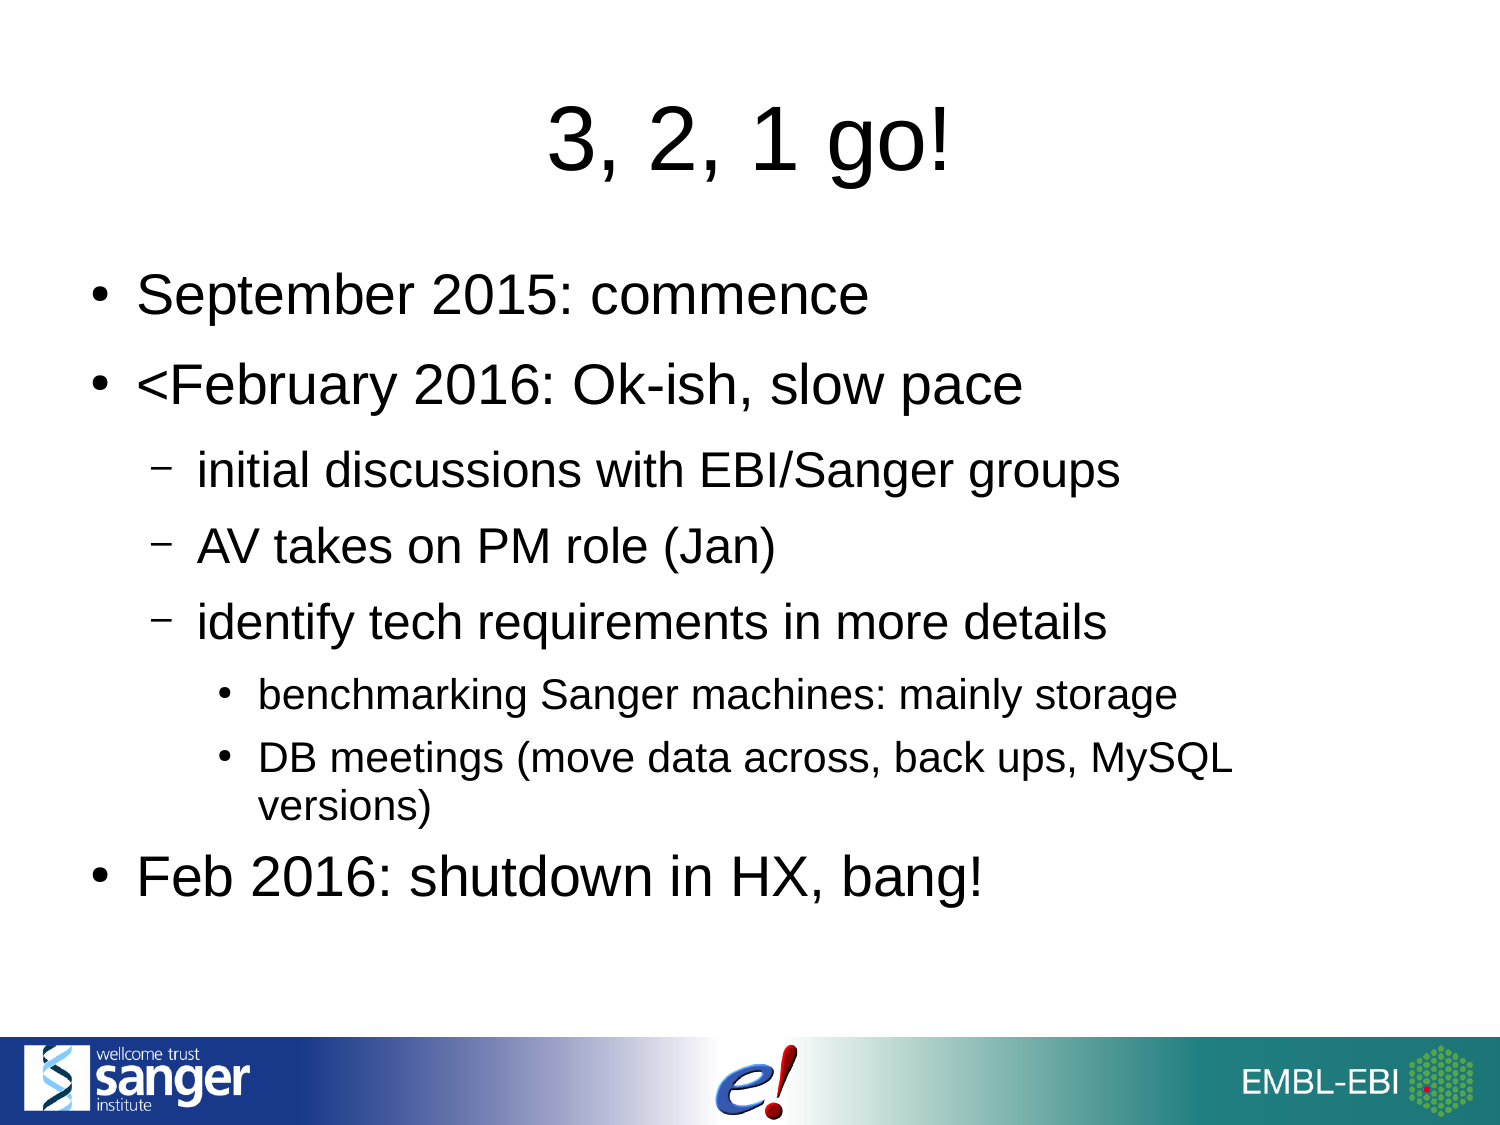

# 3, 2, 1 go!
September 2015: commence
<February 2016: Ok-ish, slow pace
initial discussions with EBI/Sanger groups
AV takes on PM role (Jan)
identify tech requirements in more details
benchmarking Sanger machines: mainly storage
DB meetings (move data across, back ups, MySQL versions)
Feb 2016: shutdown in HX, bang!